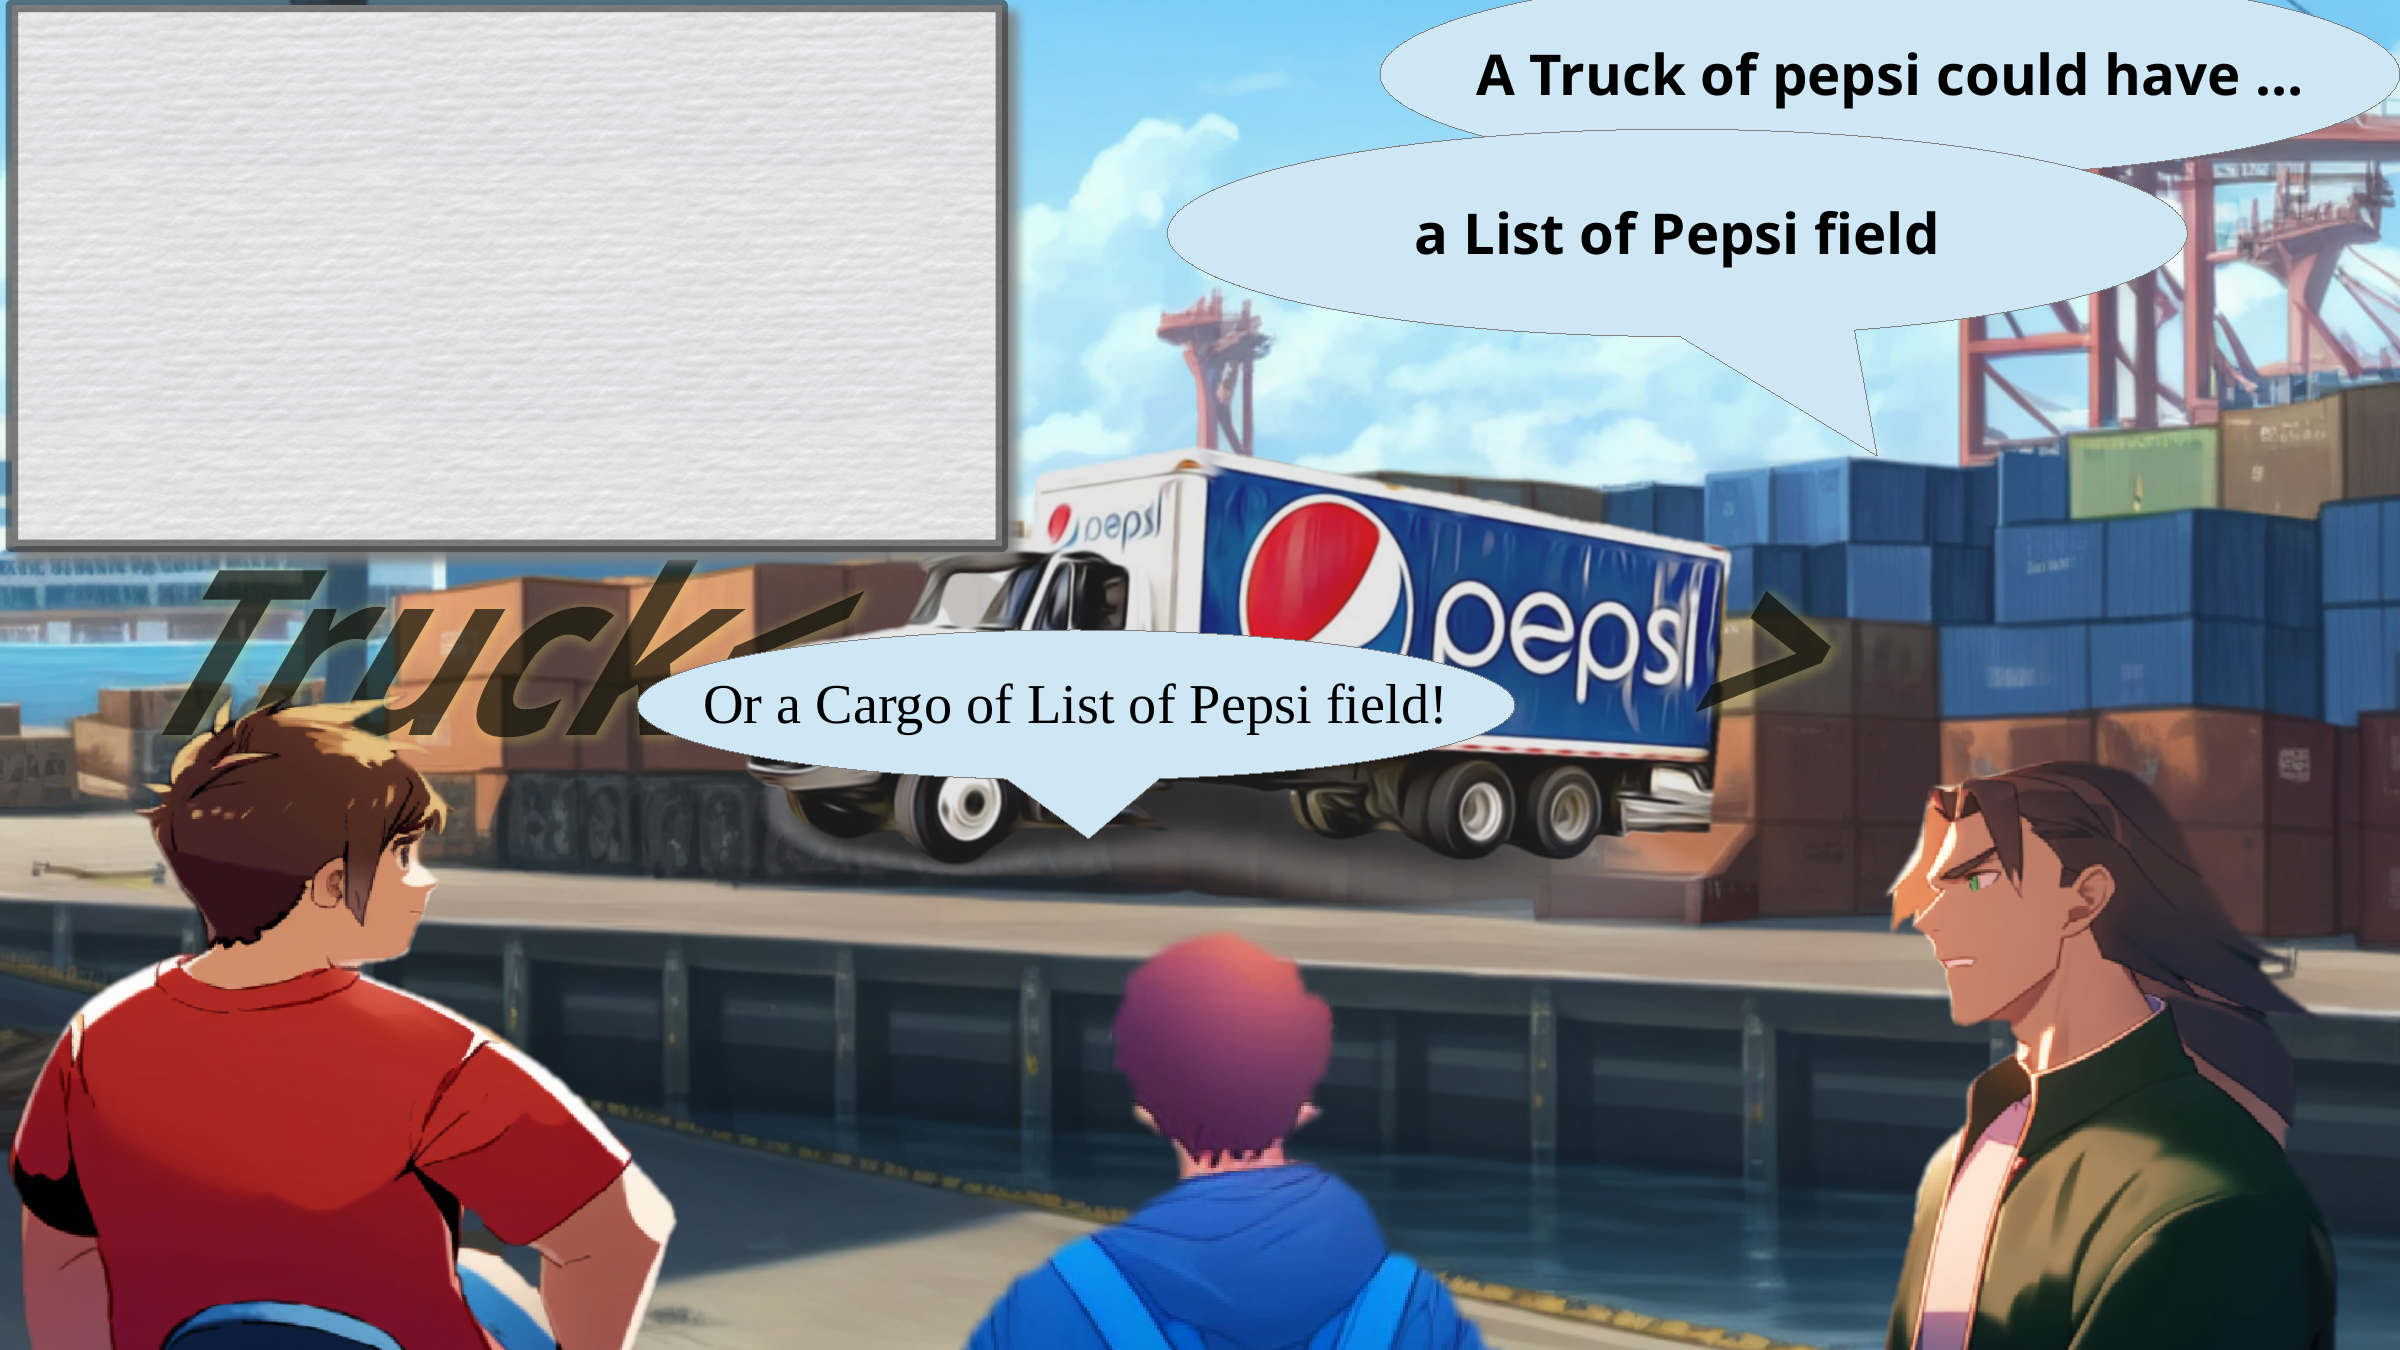

A Truck of pepsi could have …
a List of Pepsi field
Truck< >
Or a Cargo of List of Pepsi field!